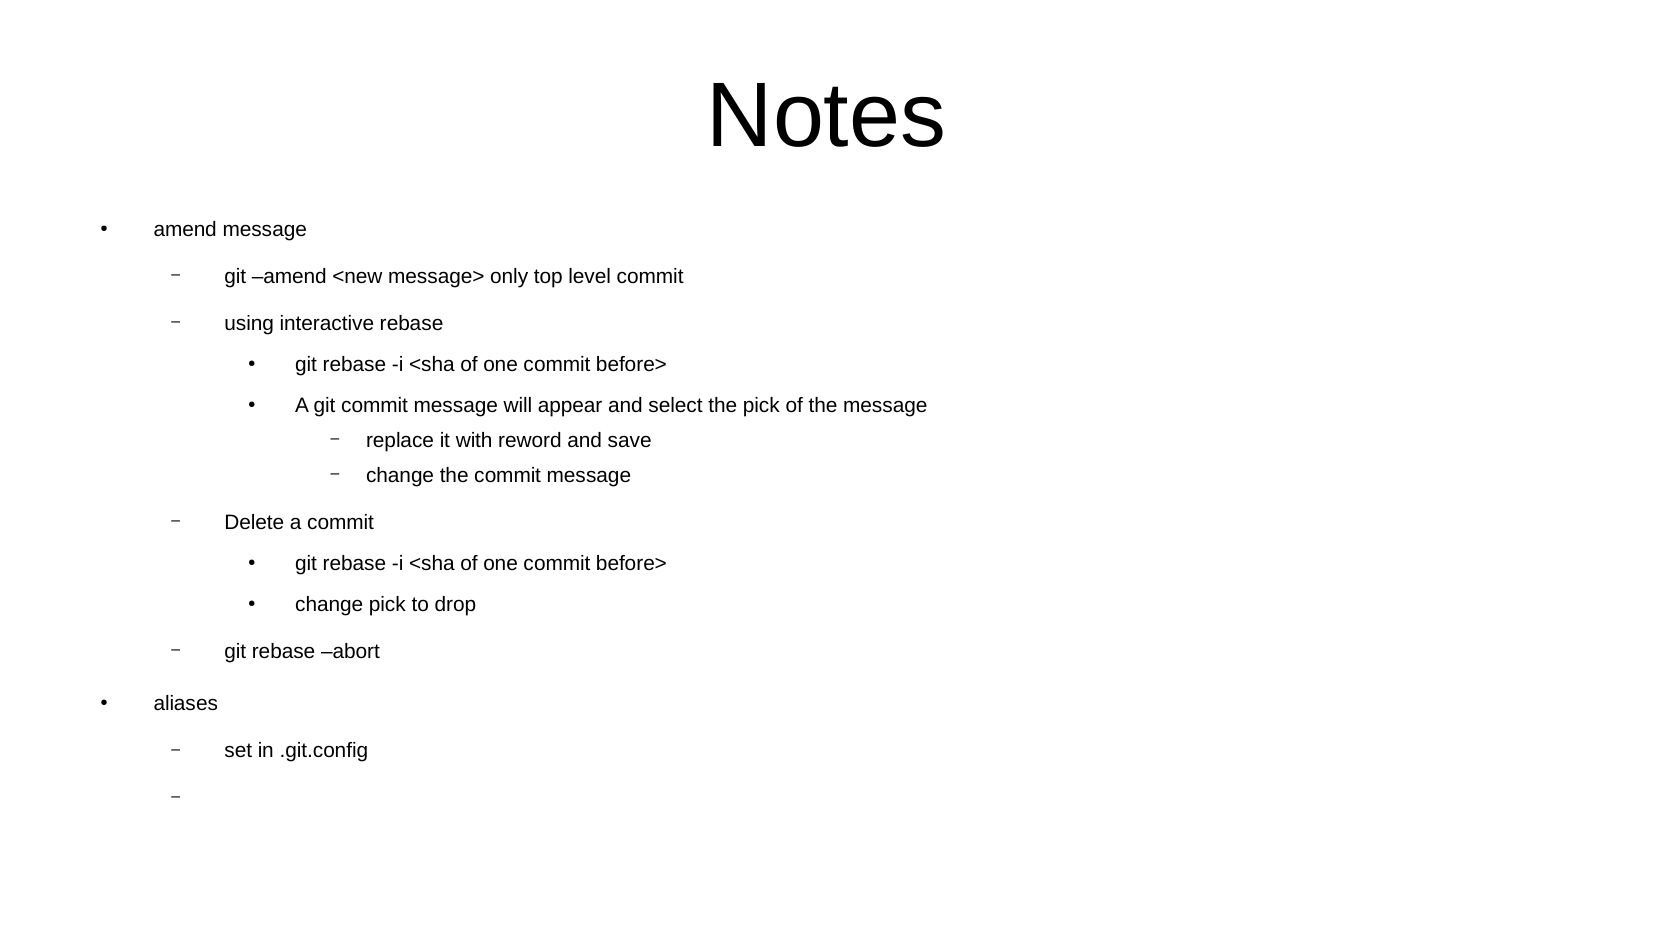

# Notes
amend message
git –amend <new message> only top level commit
using interactive rebase
git rebase -i <sha of one commit before>
A git commit message will appear and select the pick of the message
replace it with reword and save
change the commit message
Delete a commit
git rebase -i <sha of one commit before>
change pick to drop
git rebase –abort
aliases
set in .git.config